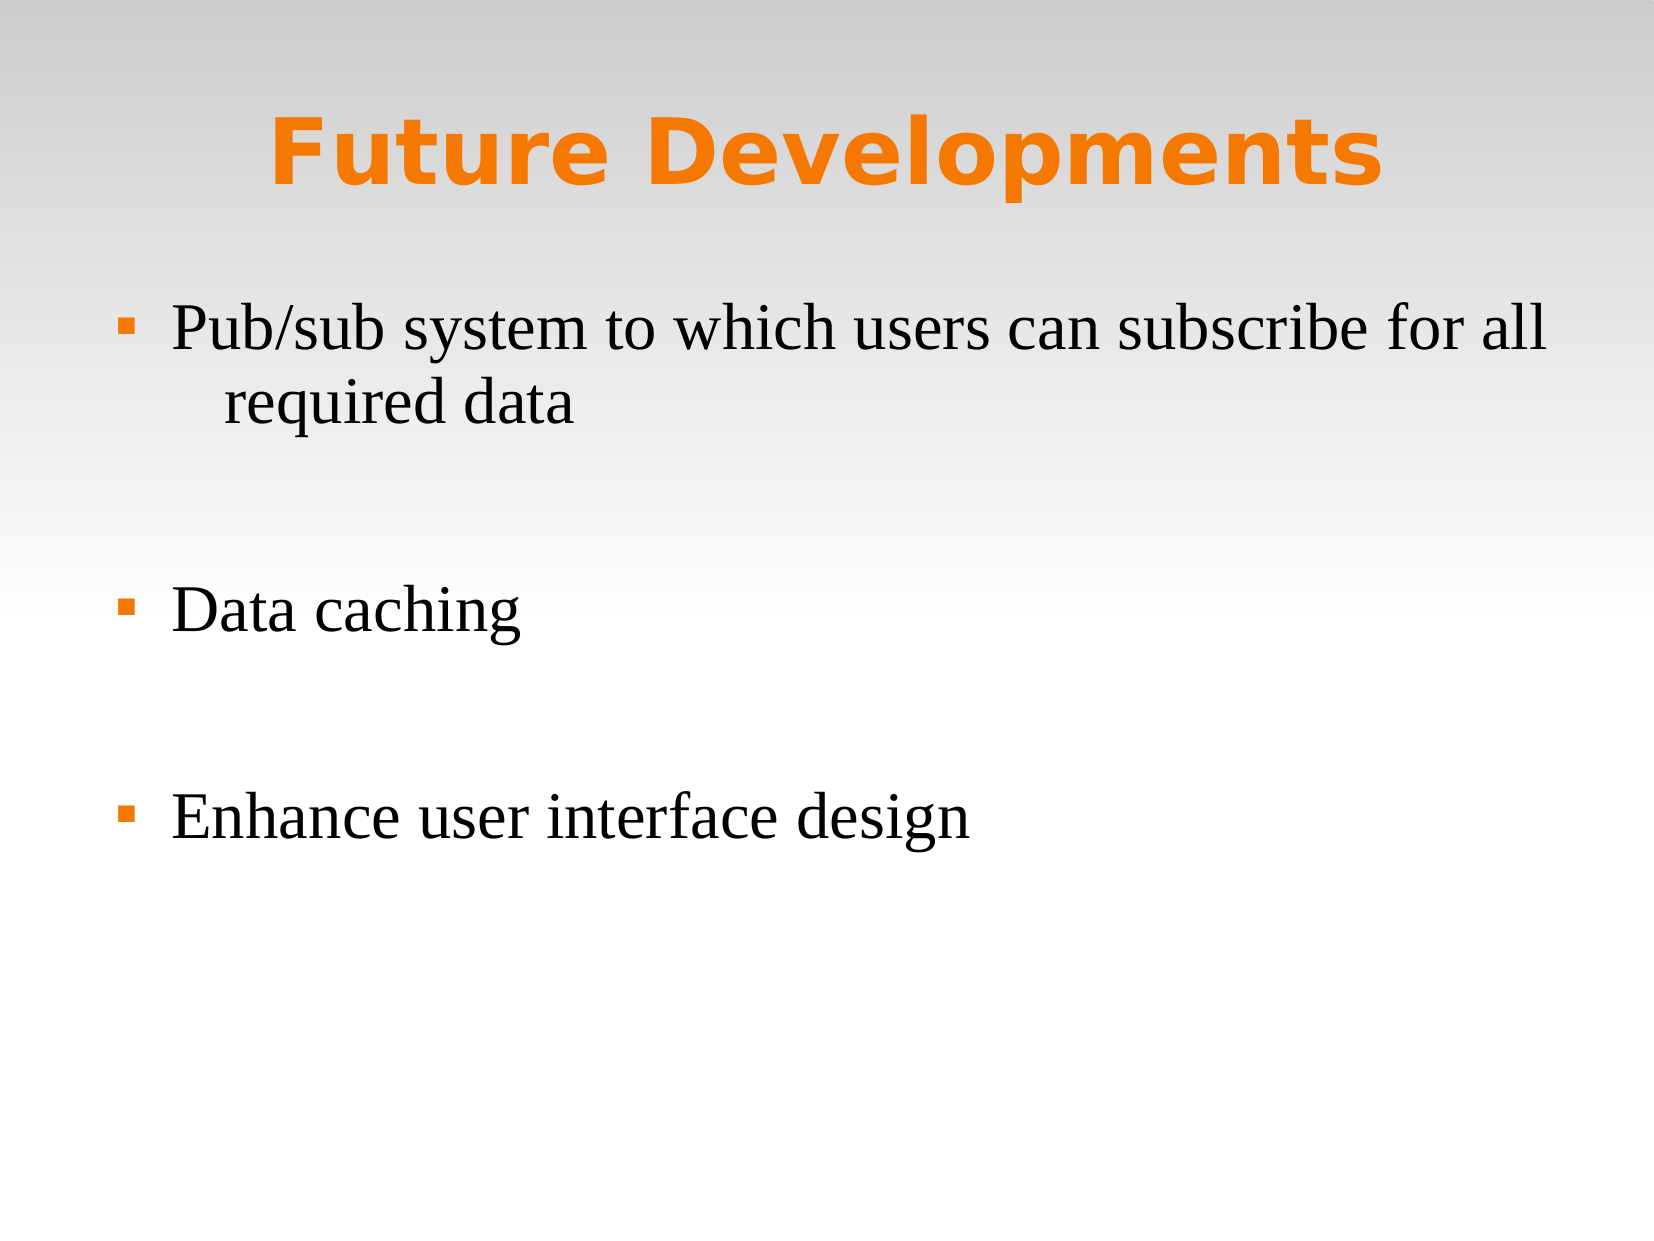

# Future Developments
Pub/sub system to which users can subscribe for all required data
Data caching
Enhance user interface design